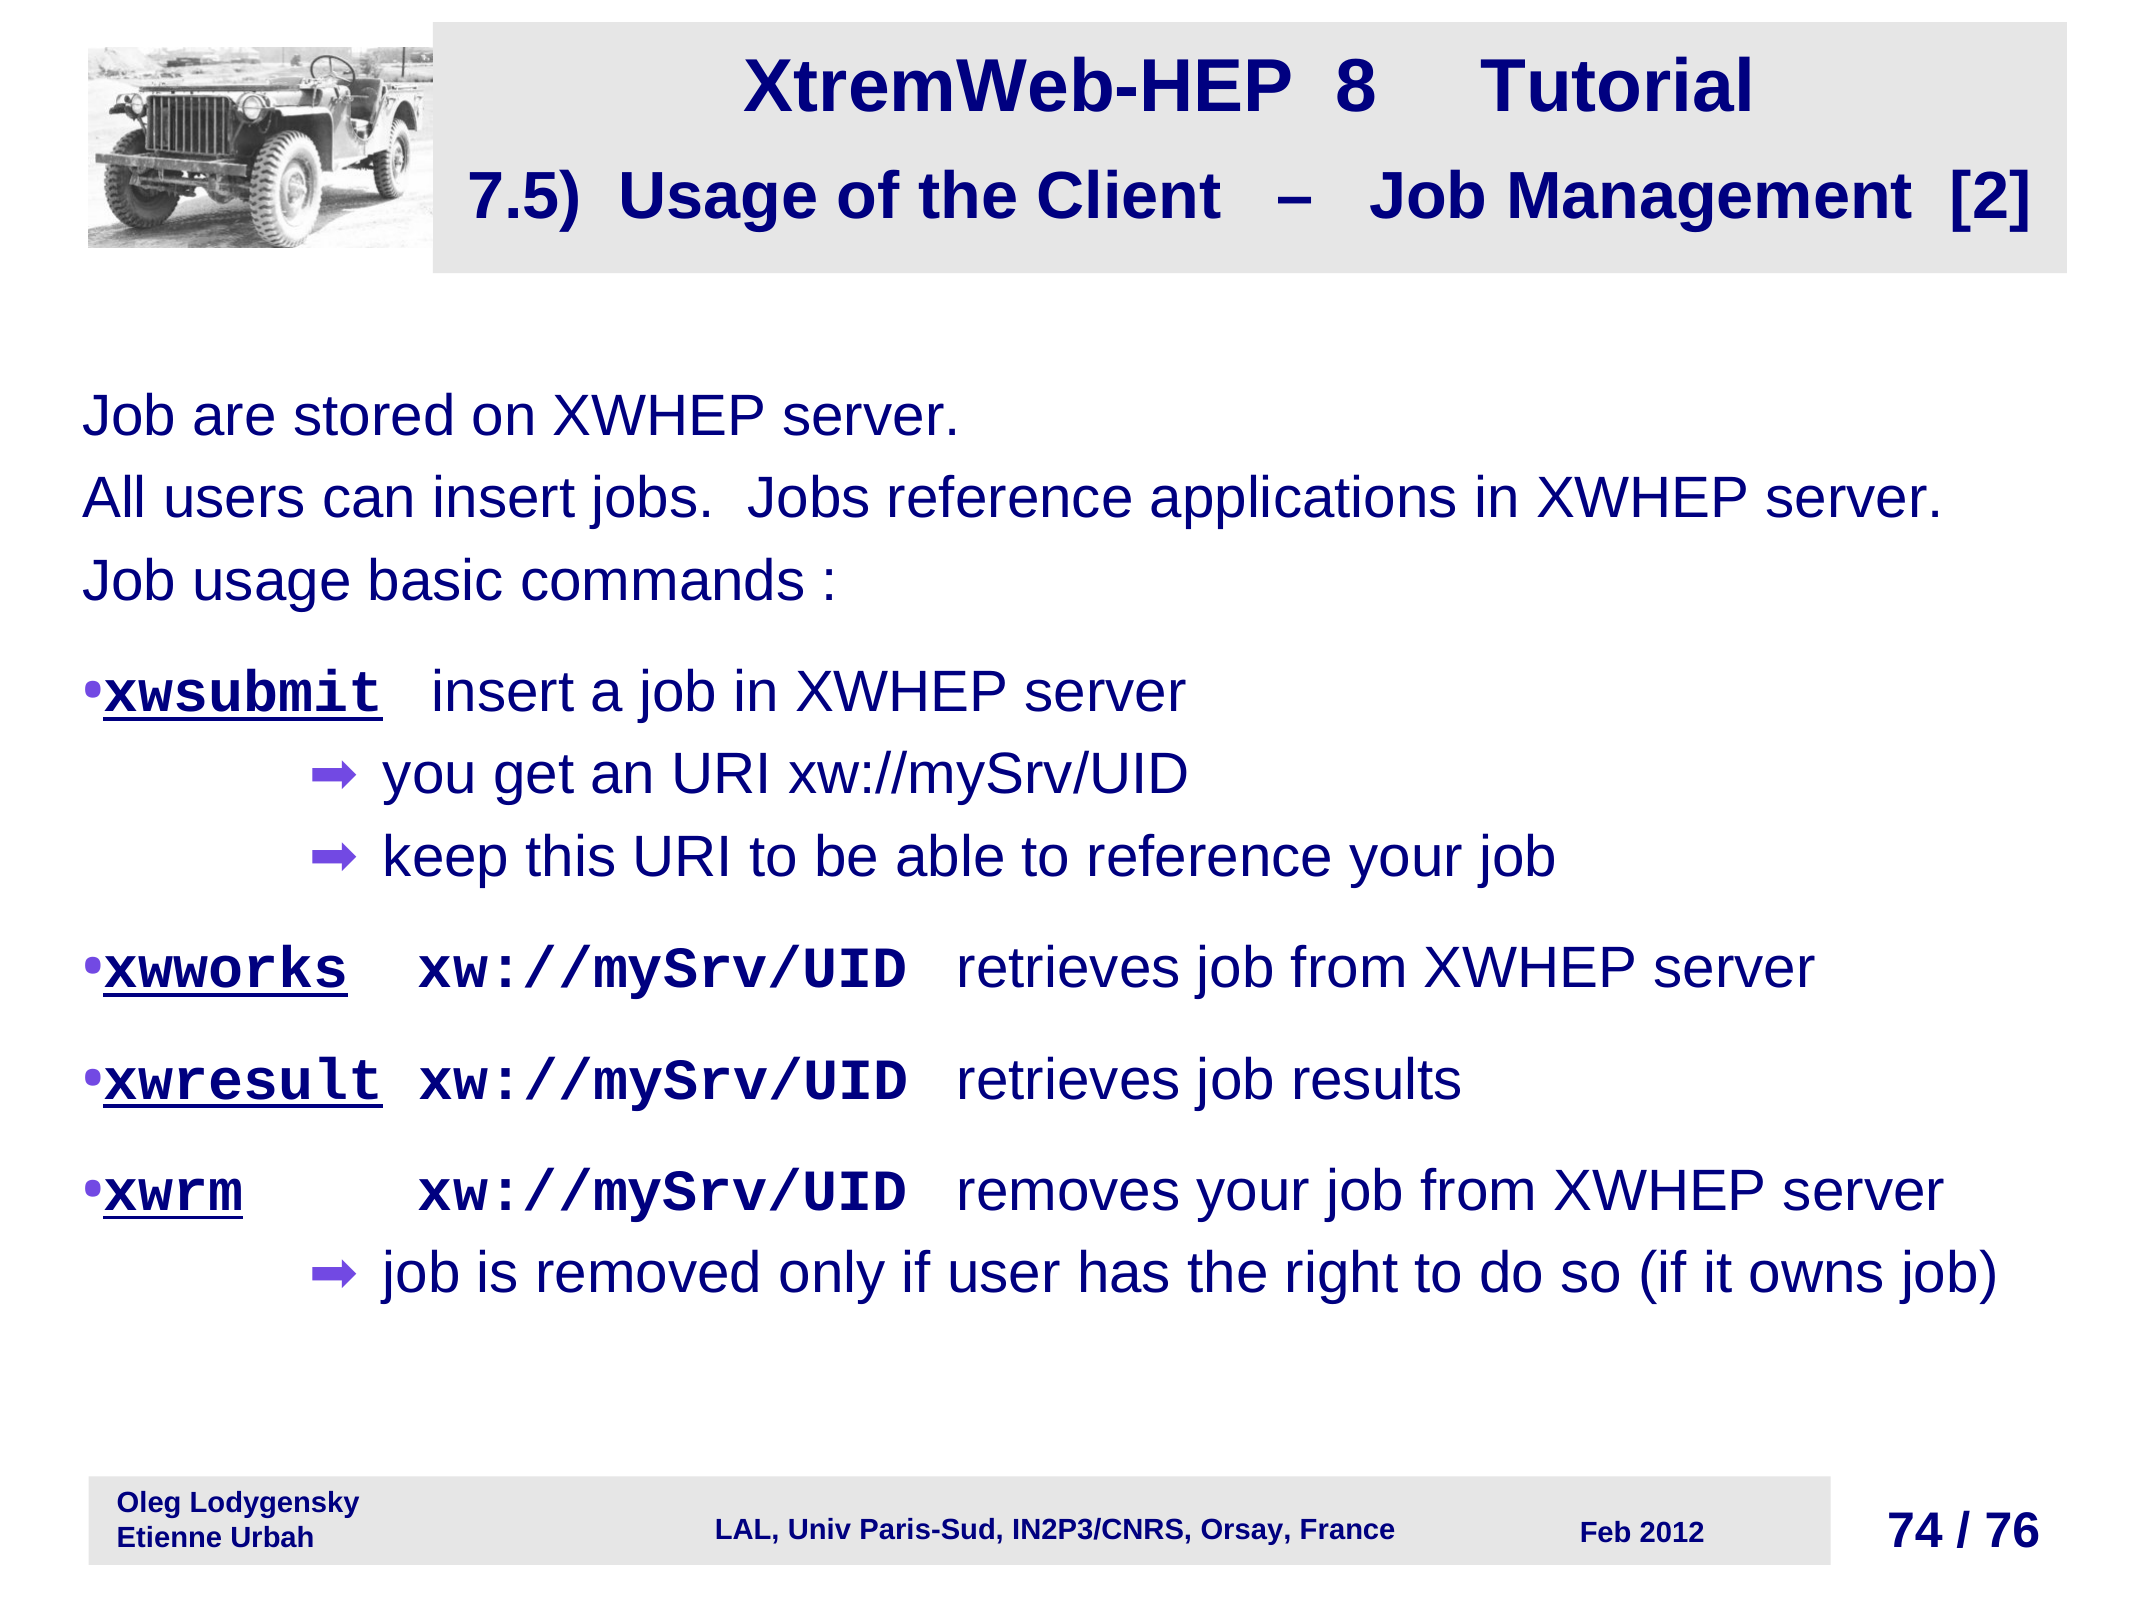

# 7.5) Usage of the Client – Job Management [2]
Job are stored on XWHEP server.
All users can insert jobs. Jobs reference applications in XWHEP server.
Job usage basic commands :
xwsubmit insert a job in XWHEP server
you get an URI xw://mySrv/UID
keep this URI to be able to reference your job
xwworks xw://mySrv/UID retrieves job from XWHEP server
xwresult xw://mySrv/UID retrieves job results
xwrm xw://mySrv/UID removes your job from XWHEP server
job is removed only if user has the right to do so (if it owns job)
74